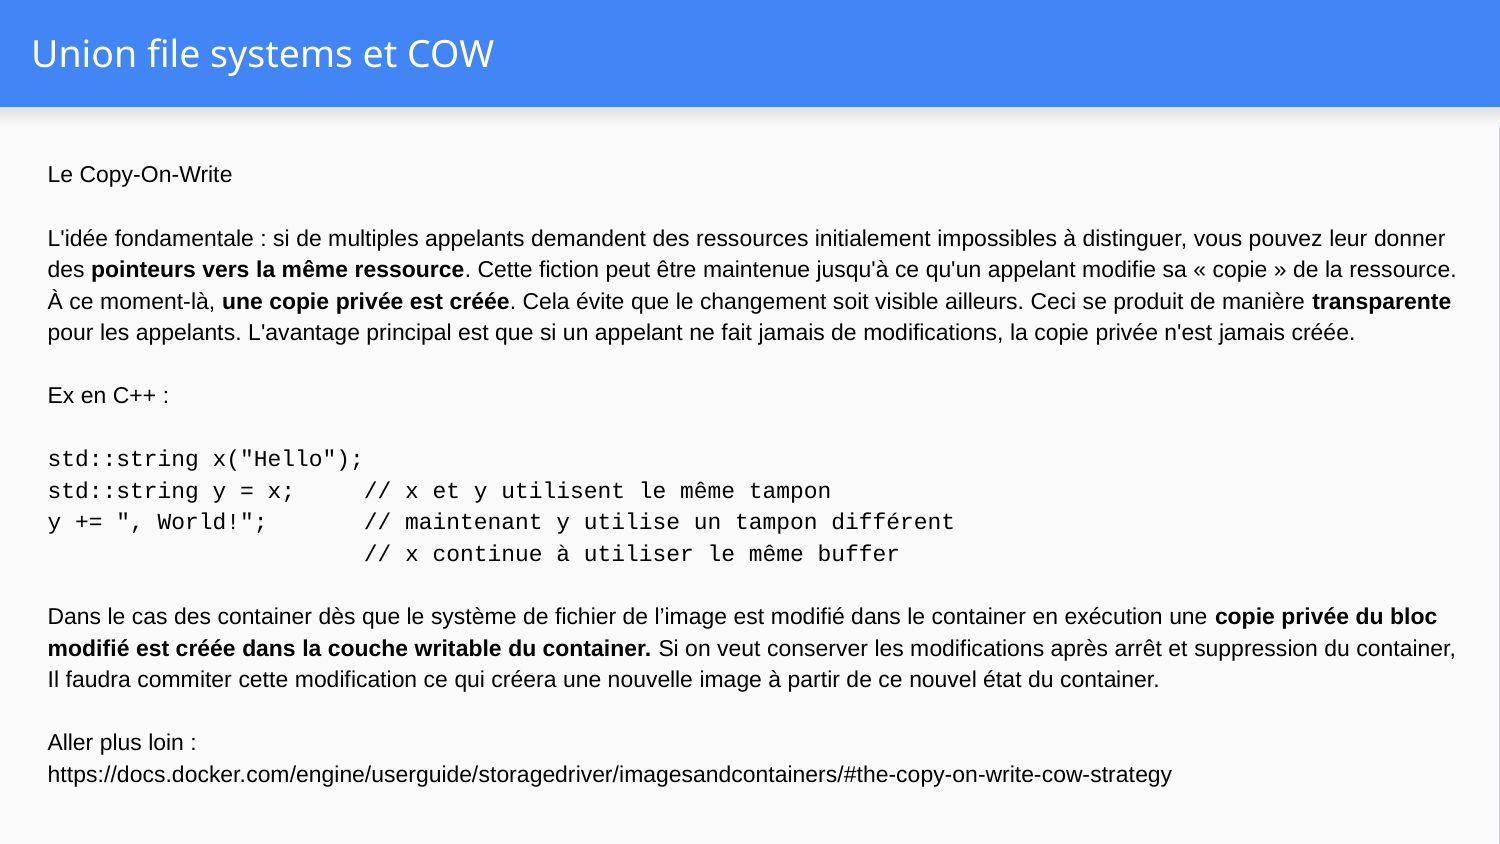

# Union file systems et COW
Le Copy-On-Write
L'idée fondamentale : si de multiples appelants demandent des ressources initialement impossibles à distinguer, vous pouvez leur donner des pointeurs vers la même ressource. Cette fiction peut être maintenue jusqu'à ce qu'un appelant modifie sa « copie » de la ressource. À ce moment-là, une copie privée est créée. Cela évite que le changement soit visible ailleurs. Ceci se produit de manière transparente pour les appelants. L'avantage principal est que si un appelant ne fait jamais de modifications, la copie privée n'est jamais créée.
Ex en C++ :
std::string x("Hello");
std::string y = x; // x et y utilisent le même tampon
y += ", World!"; // maintenant y utilise un tampon différent
 // x continue à utiliser le même buffer
Dans le cas des container dès que le système de fichier de l’image est modifié dans le container en exécution une copie privée du bloc modifié est créée dans la couche writable du container. Si on veut conserver les modifications après arrêt et suppression du container, Il faudra commiter cette modification ce qui créera une nouvelle image à partir de ce nouvel état du container.
Aller plus loin :
https://docs.docker.com/engine/userguide/storagedriver/imagesandcontainers/#the-copy-on-write-cow-strategy